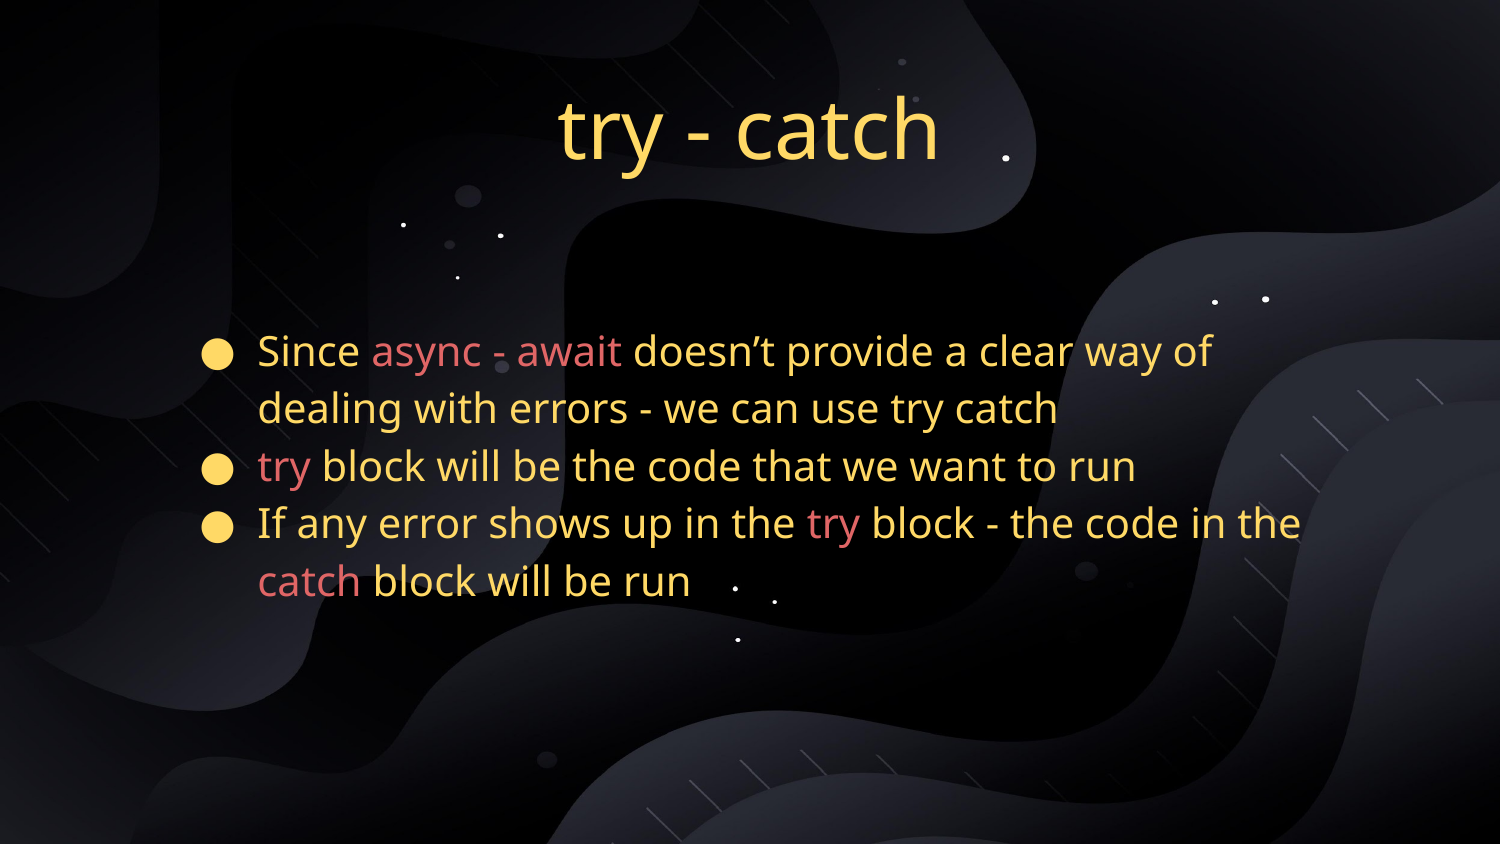

# try - catch
Since async - await doesn’t provide a clear way of dealing with errors - we can use try catch
try block will be the code that we want to run
If any error shows up in the try block - the code in the catch block will be run